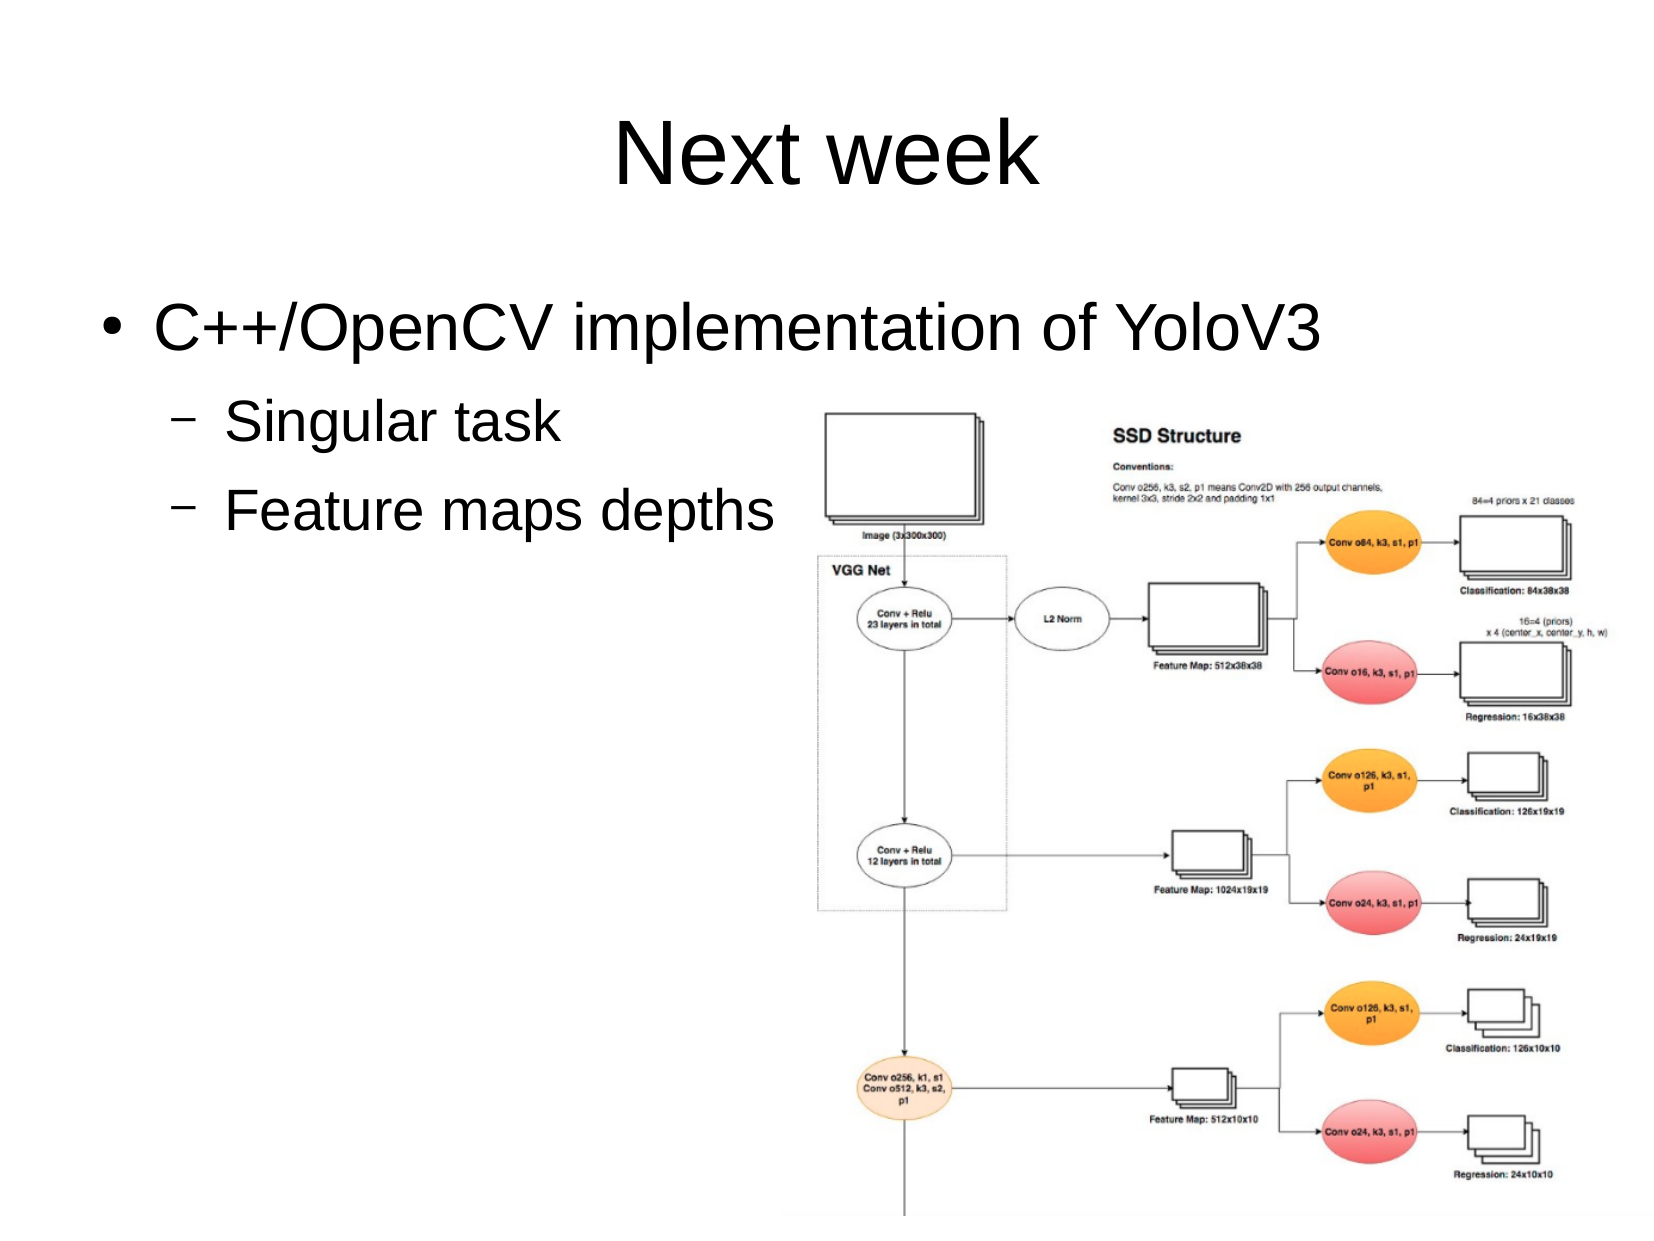

# Next week
C++/OpenCV implementation of YoloV3
Singular task
Feature maps depths